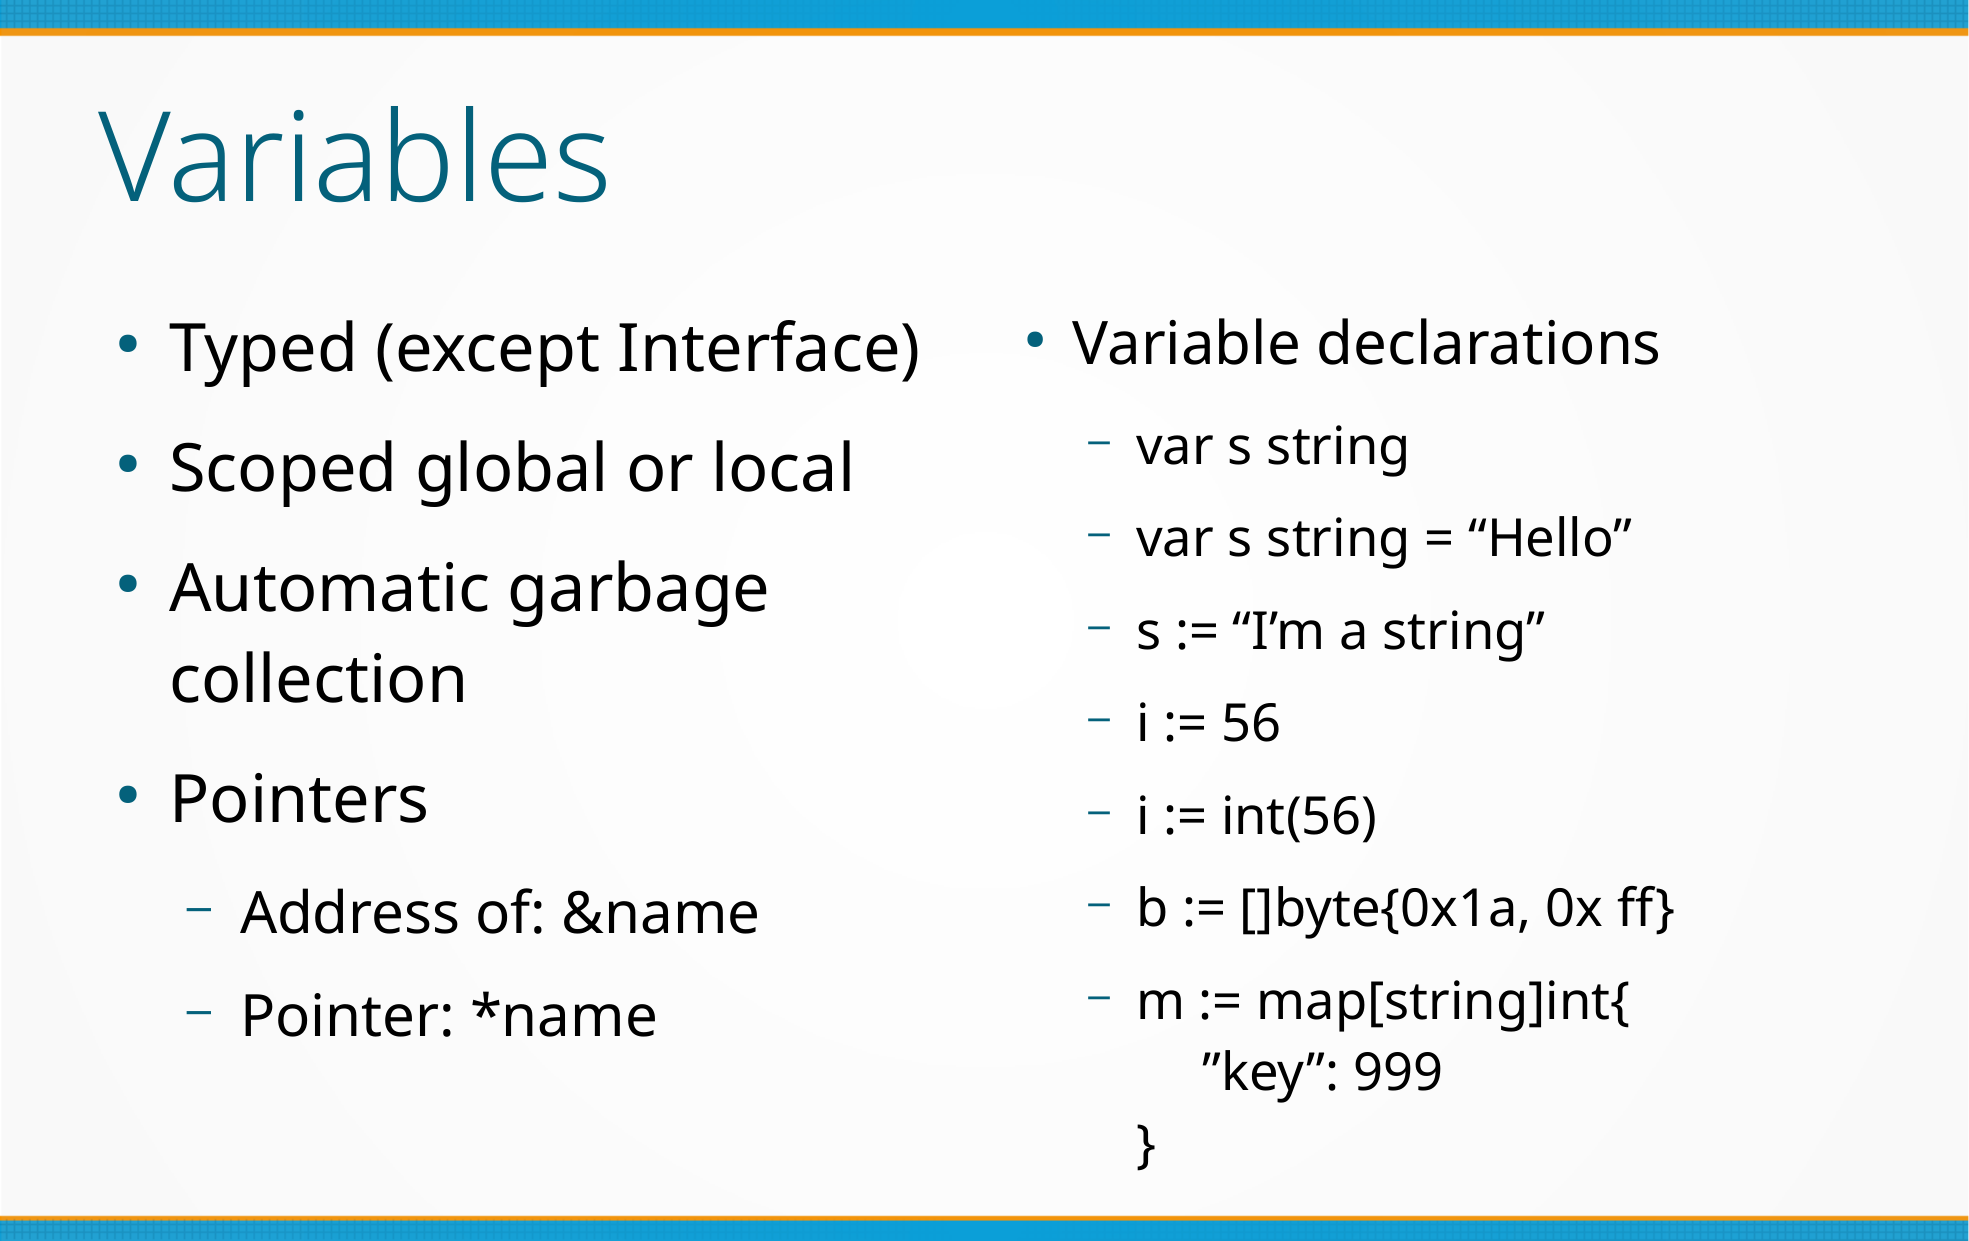

# Variables
Typed (except Interface)
Scoped global or local
Automatic garbage collection
Pointers
Address of: &name
Pointer: *name
Variable declarations
var s string
var s string = “Hello”
s := “I’m a string”
i := 56
i := int(56)
b := []byte{0x1a, 0x ff}
m := map[string]int{
	”key”: 999
}